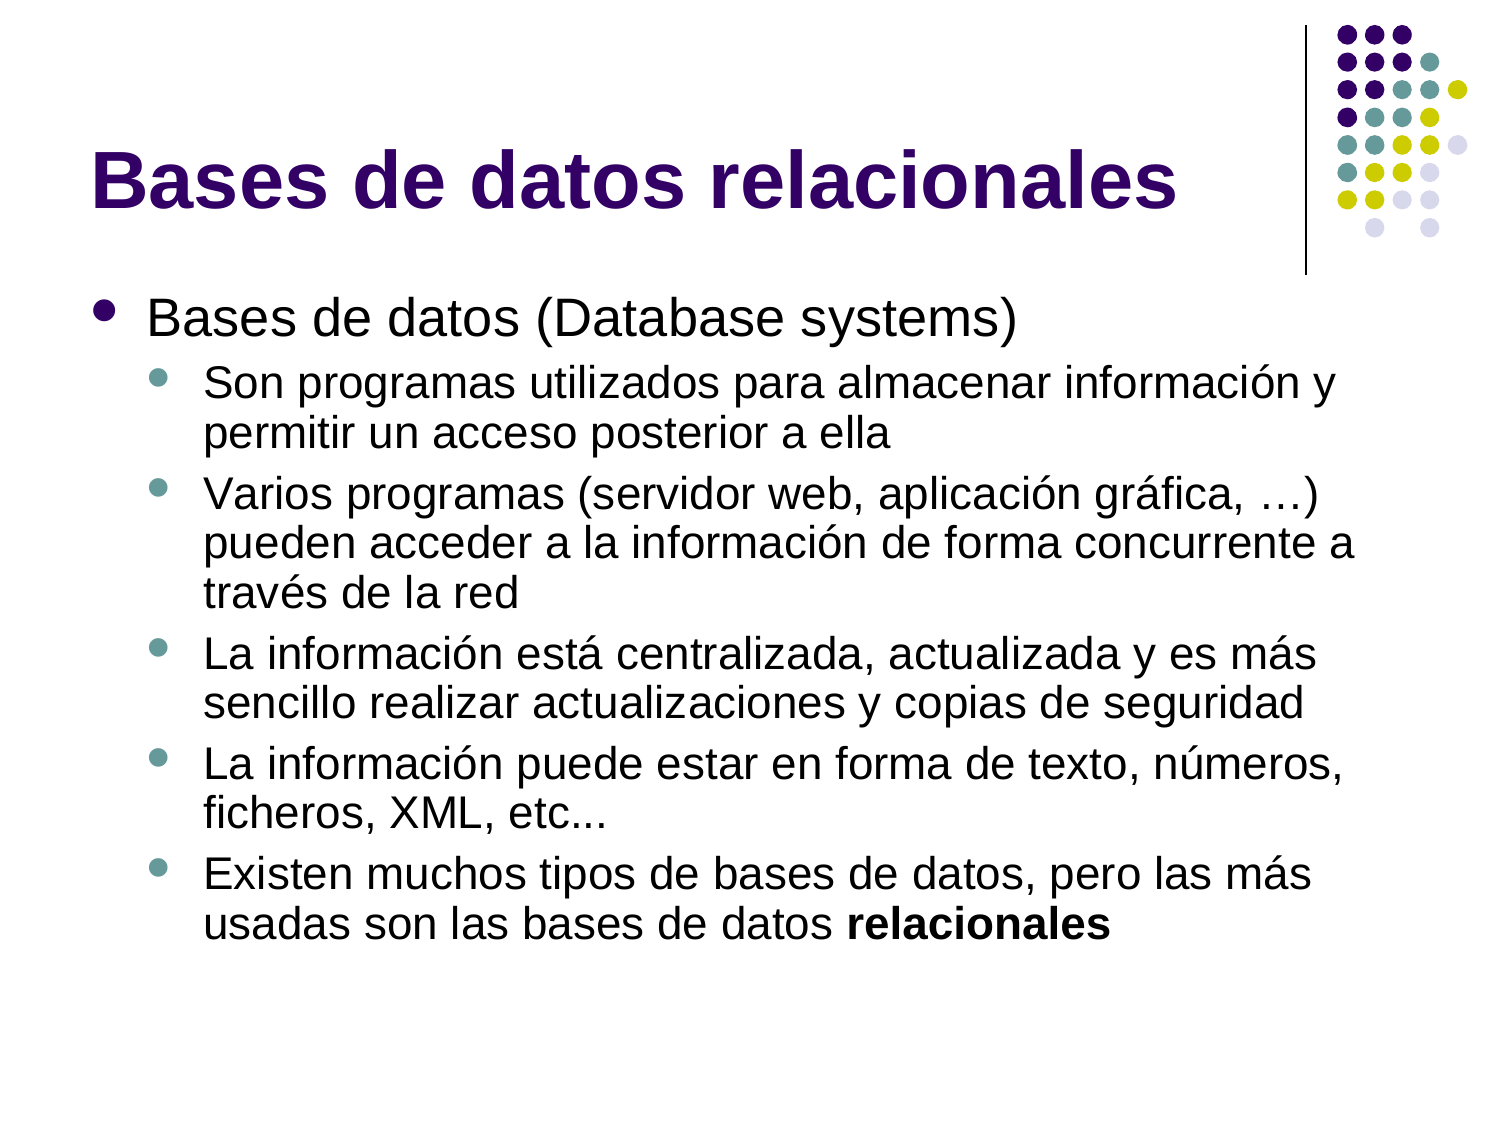

# Bases de datos relacionales
Bases de datos (Database systems)
Son programas utilizados para almacenar información y permitir un acceso posterior a ella
Varios programas (servidor web, aplicación gráfica, …) pueden acceder a la información de forma concurrente a través de la red
La información está centralizada, actualizada y es más sencillo realizar actualizaciones y copias de seguridad
La información puede estar en forma de texto, números, ficheros, XML, etc...
Existen muchos tipos de bases de datos, pero las más usadas son las bases de datos relacionales